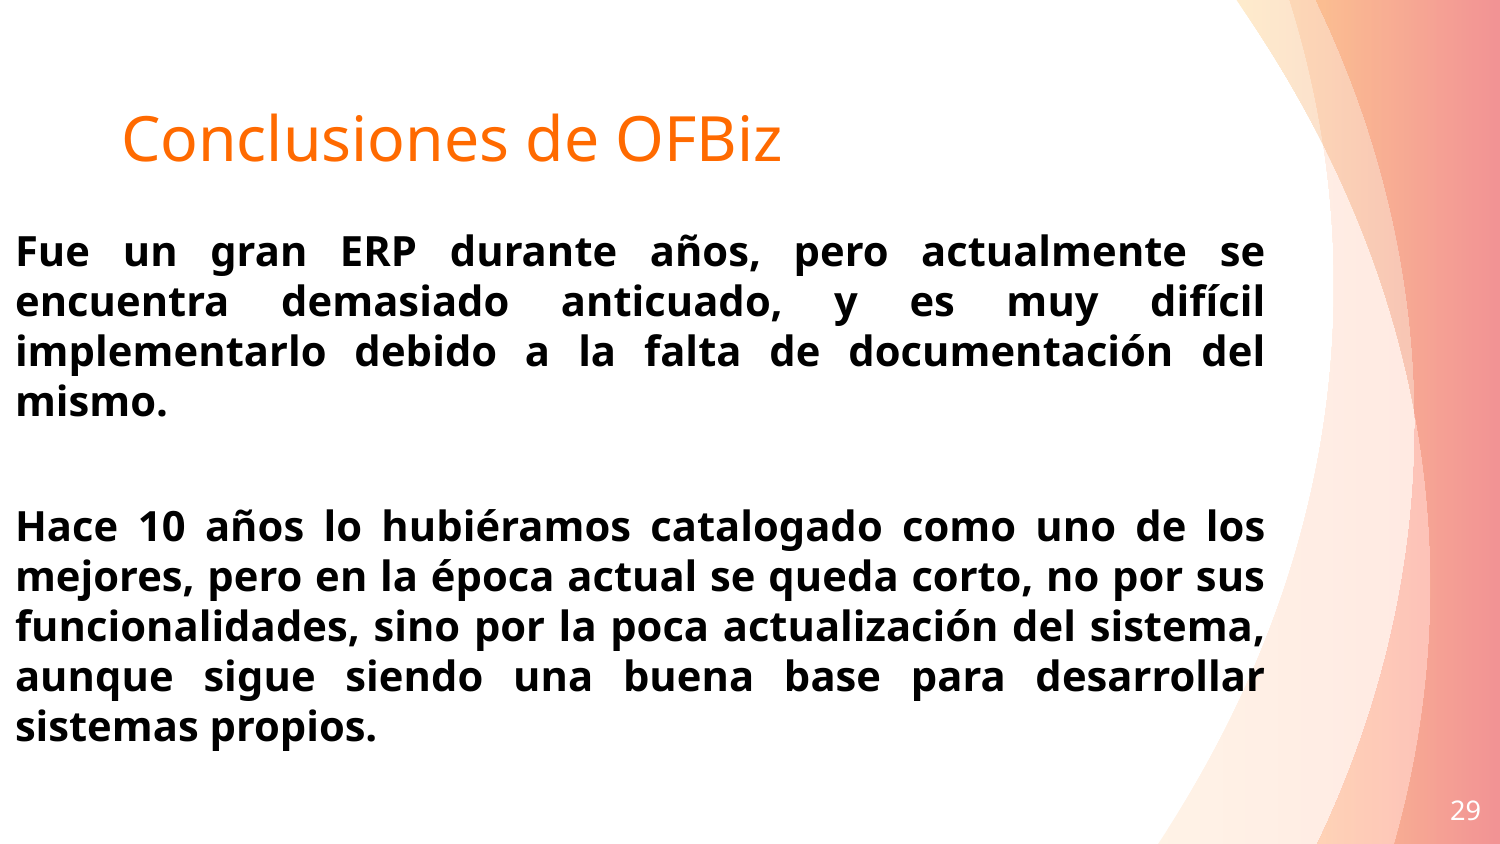

# Conclusiones de OFBiz
Fue un gran ERP durante años, pero actualmente se encuentra demasiado anticuado, y es muy difícil implementarlo debido a la falta de documentación del mismo.
Hace 10 años lo hubiéramos catalogado como uno de los mejores, pero en la época actual se queda corto, no por sus funcionalidades, sino por la poca actualización del sistema, aunque sigue siendo una buena base para desarrollar sistemas propios.